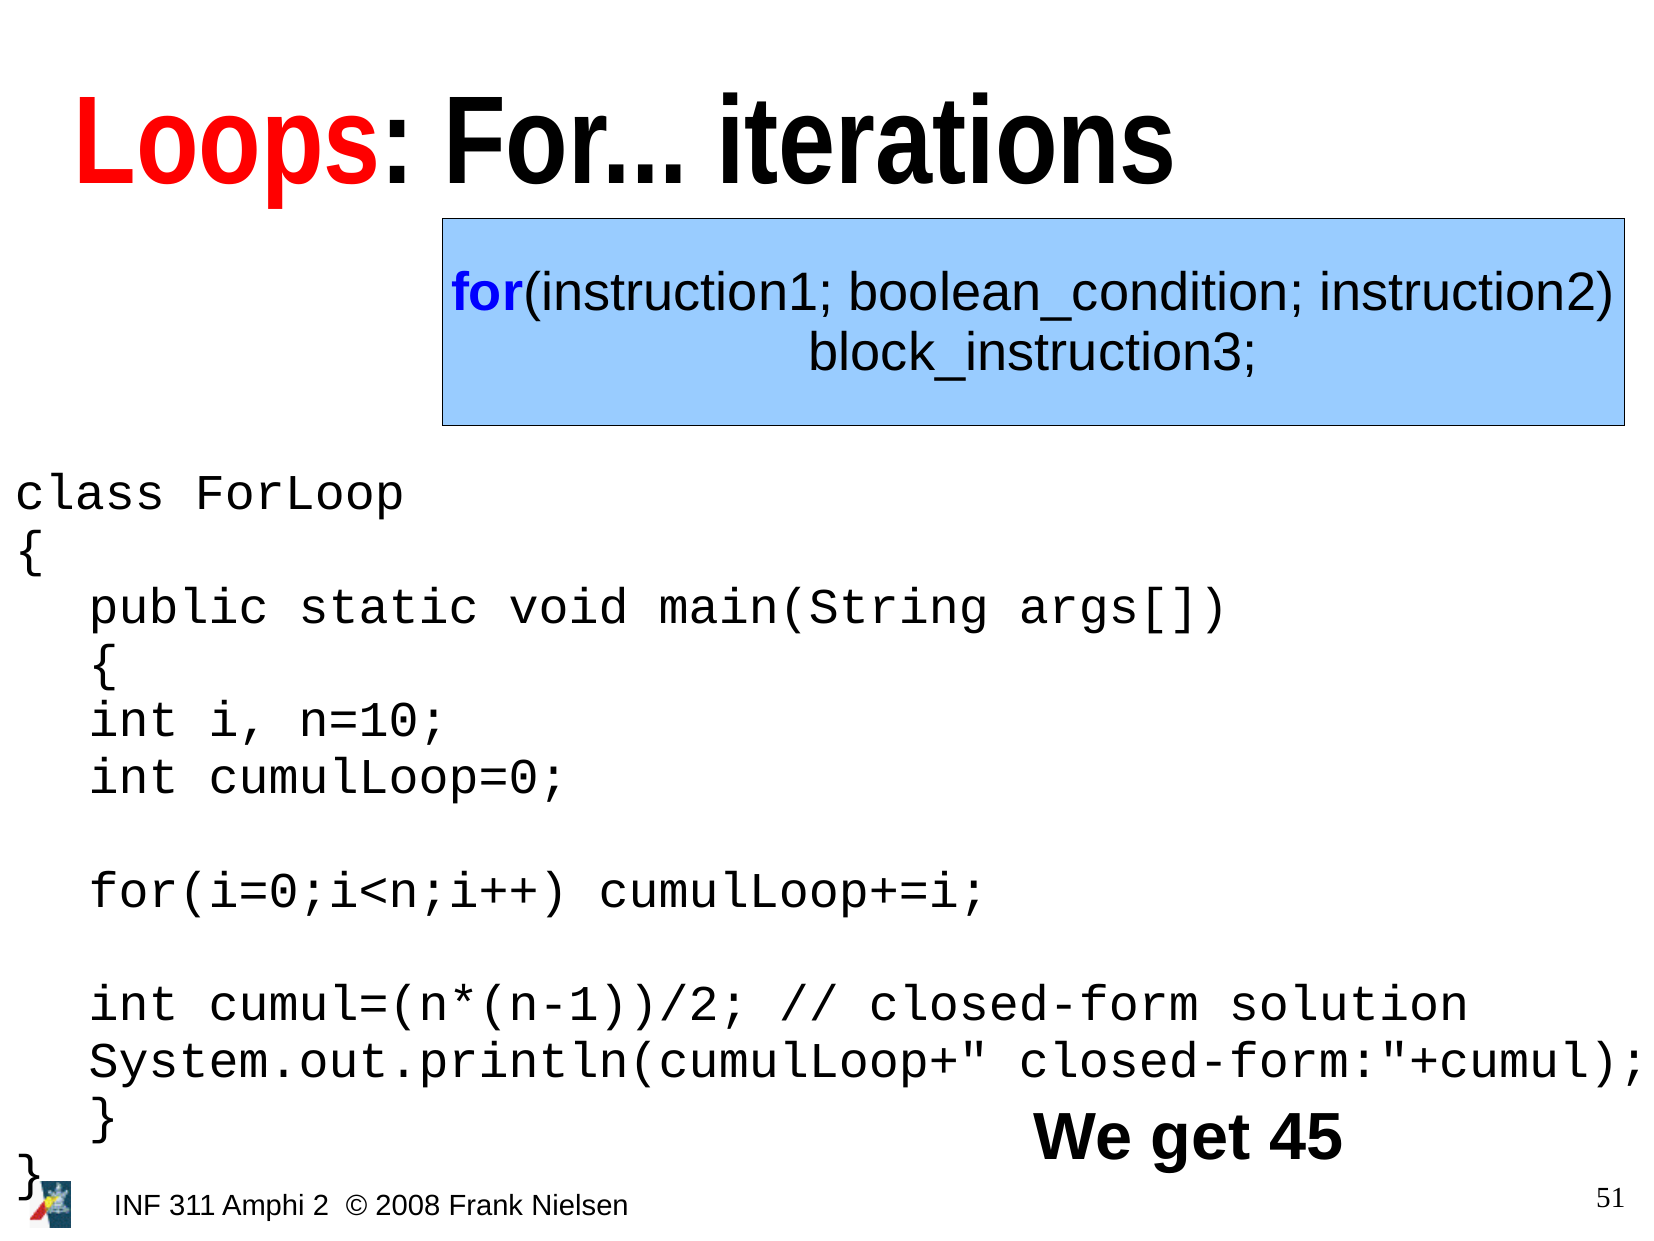

Loops: For... iterations
for(instruction1; boolean_condition; instruction2)
block_instruction3;
class ForLoop
{
	public static void main(String args[])
	{
	int i, n=10;
	int cumulLoop=0;
	for(i=0;i<n;i++) cumulLoop+=i;
	int cumul=(n*(n-1))/2; // closed-form solution
	System.out.println(cumulLoop+" closed-form:"+cumul);
	}
}
We get 45